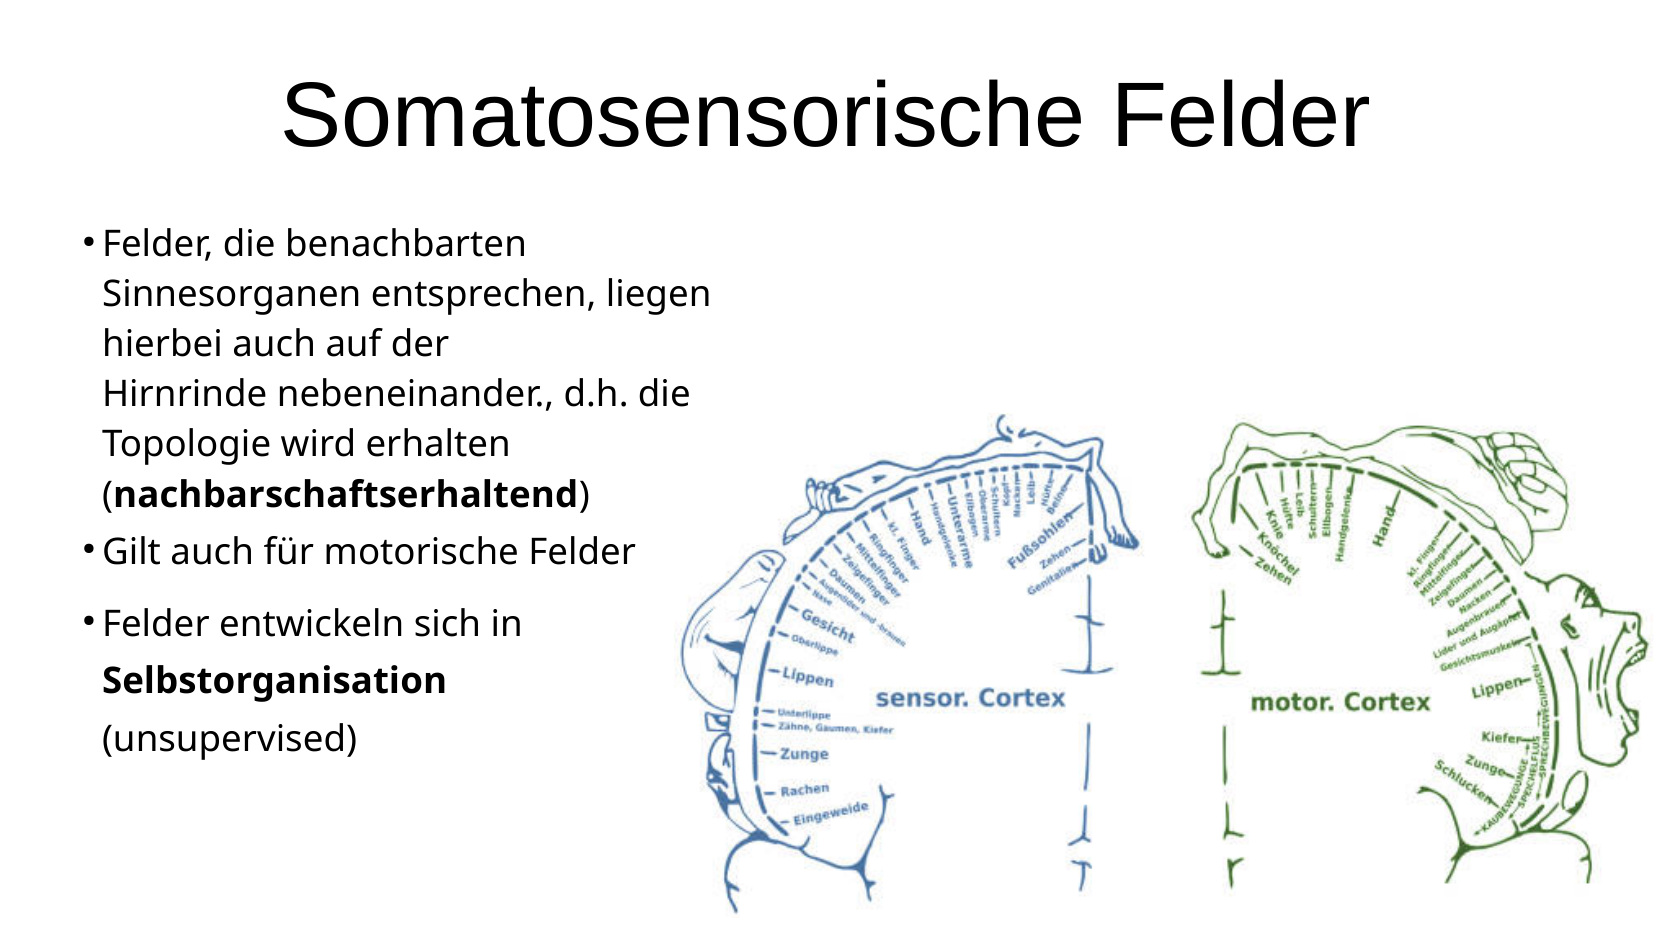

# Somatosensorische Felder
Felder, die benachbarten Sinnesorganen entsprechen, liegen hierbei auch auf der
Hirnrinde nebeneinander., d.h. die Topologie wird erhalten (nachbarschaftserhaltend)
Gilt auch für motorische Felder
Felder entwickeln sich in Selbstorganisation
(unsupervised)